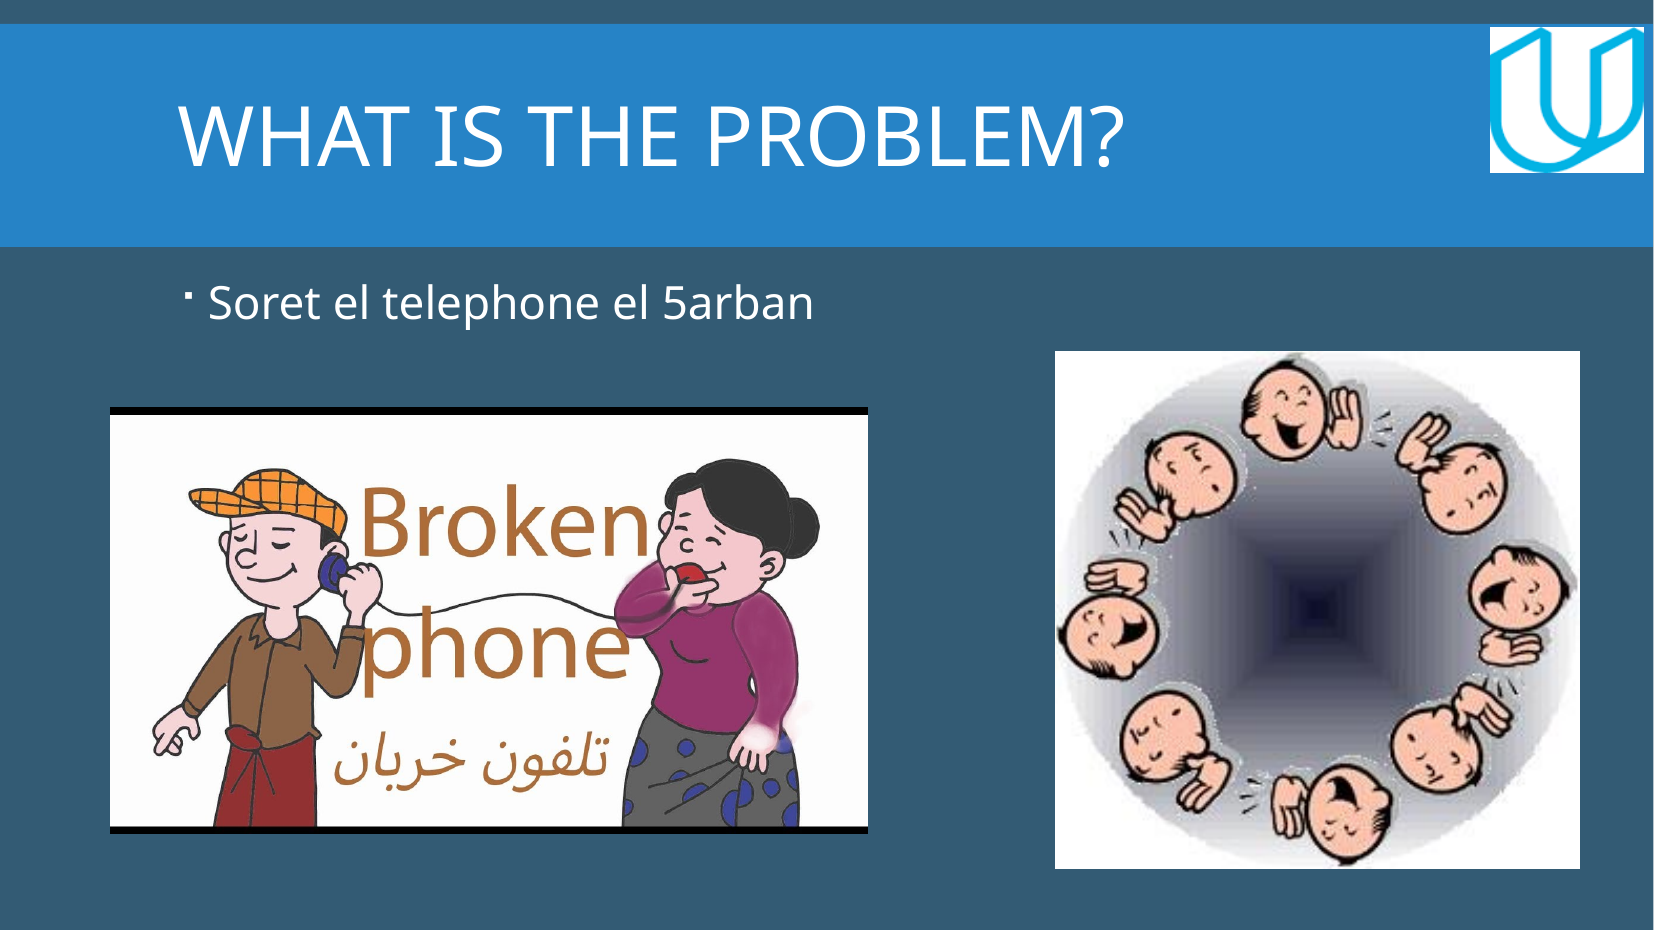

What is the problem?
Soret el telephone el 5arban